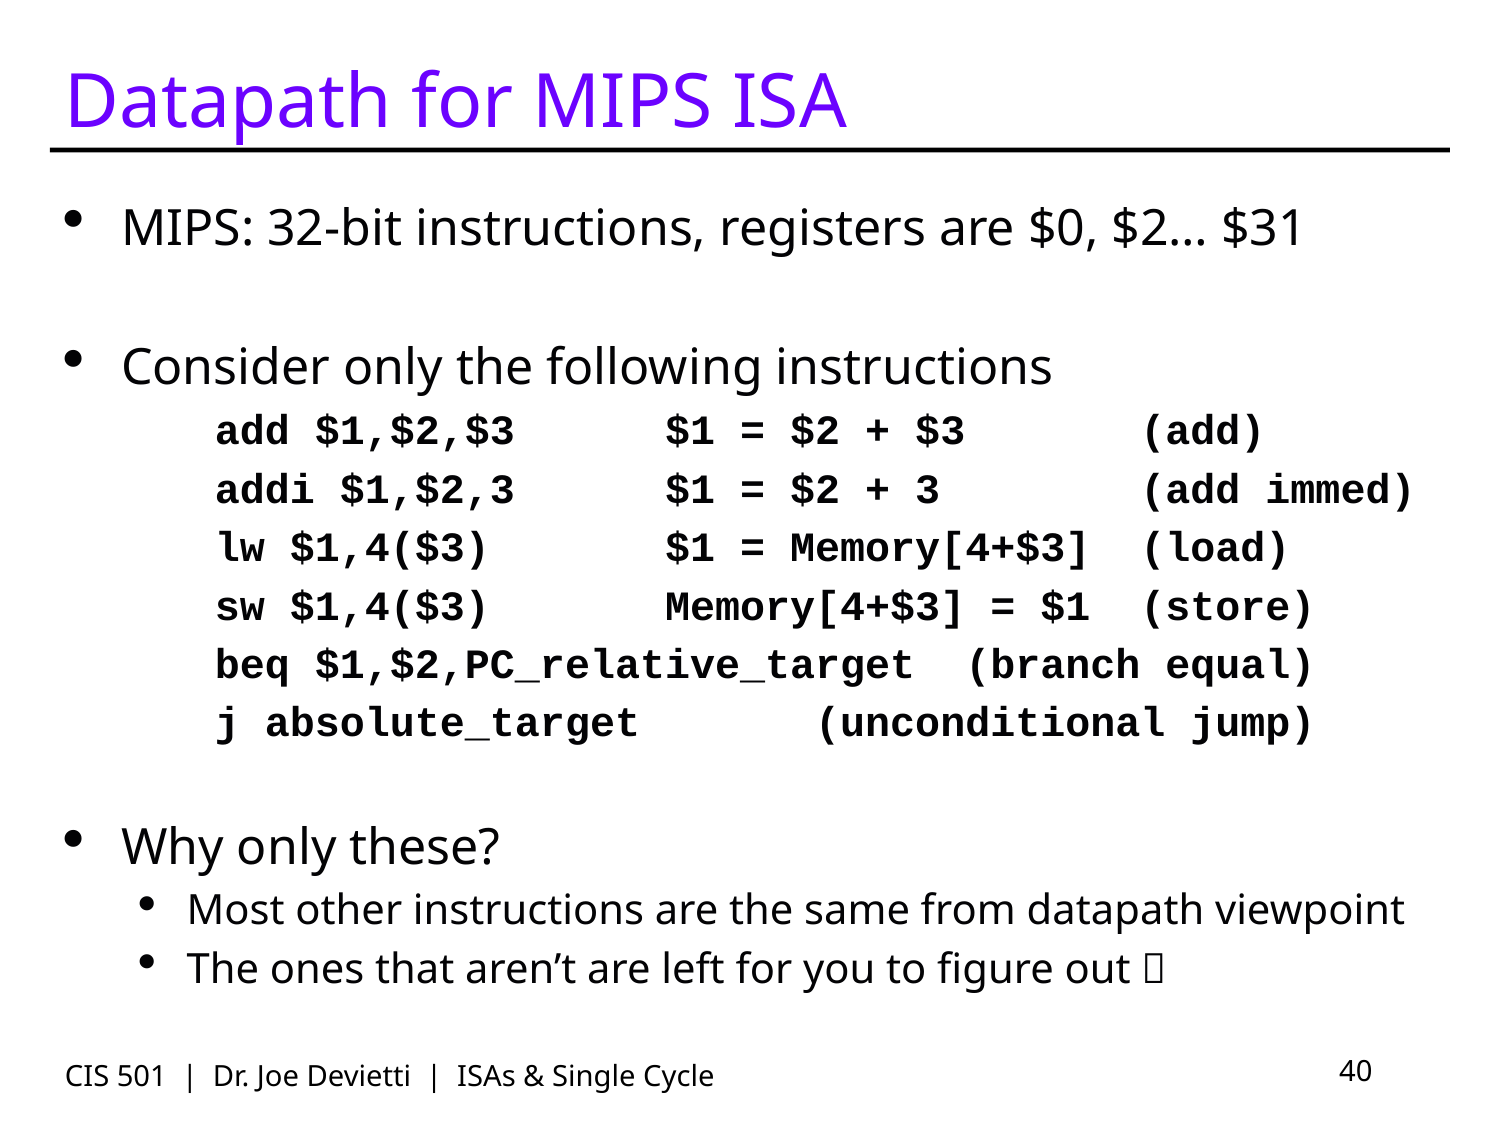

Datapath for MIPS ISA
MIPS: 32-bit instructions, registers are $0, $2… $31
Consider only the following instructions
add $1,$2,$3 $1 = $2 + $3 (add)
addi $1,$2,3 $1 = $2 + 3 (add immed)
lw $1,4($3) $1 = Memory[4+$3] (load)
sw $1,4($3) Memory[4+$3] = $1 (store)
beq $1,$2,PC_relative_target (branch equal)
j absolute_target (unconditional jump)
Why only these?
Most other instructions are the same from datapath viewpoint
The ones that aren’t are left for you to figure out 
CIS 501 | Dr. Joe Devietti | ISAs & Single Cycle